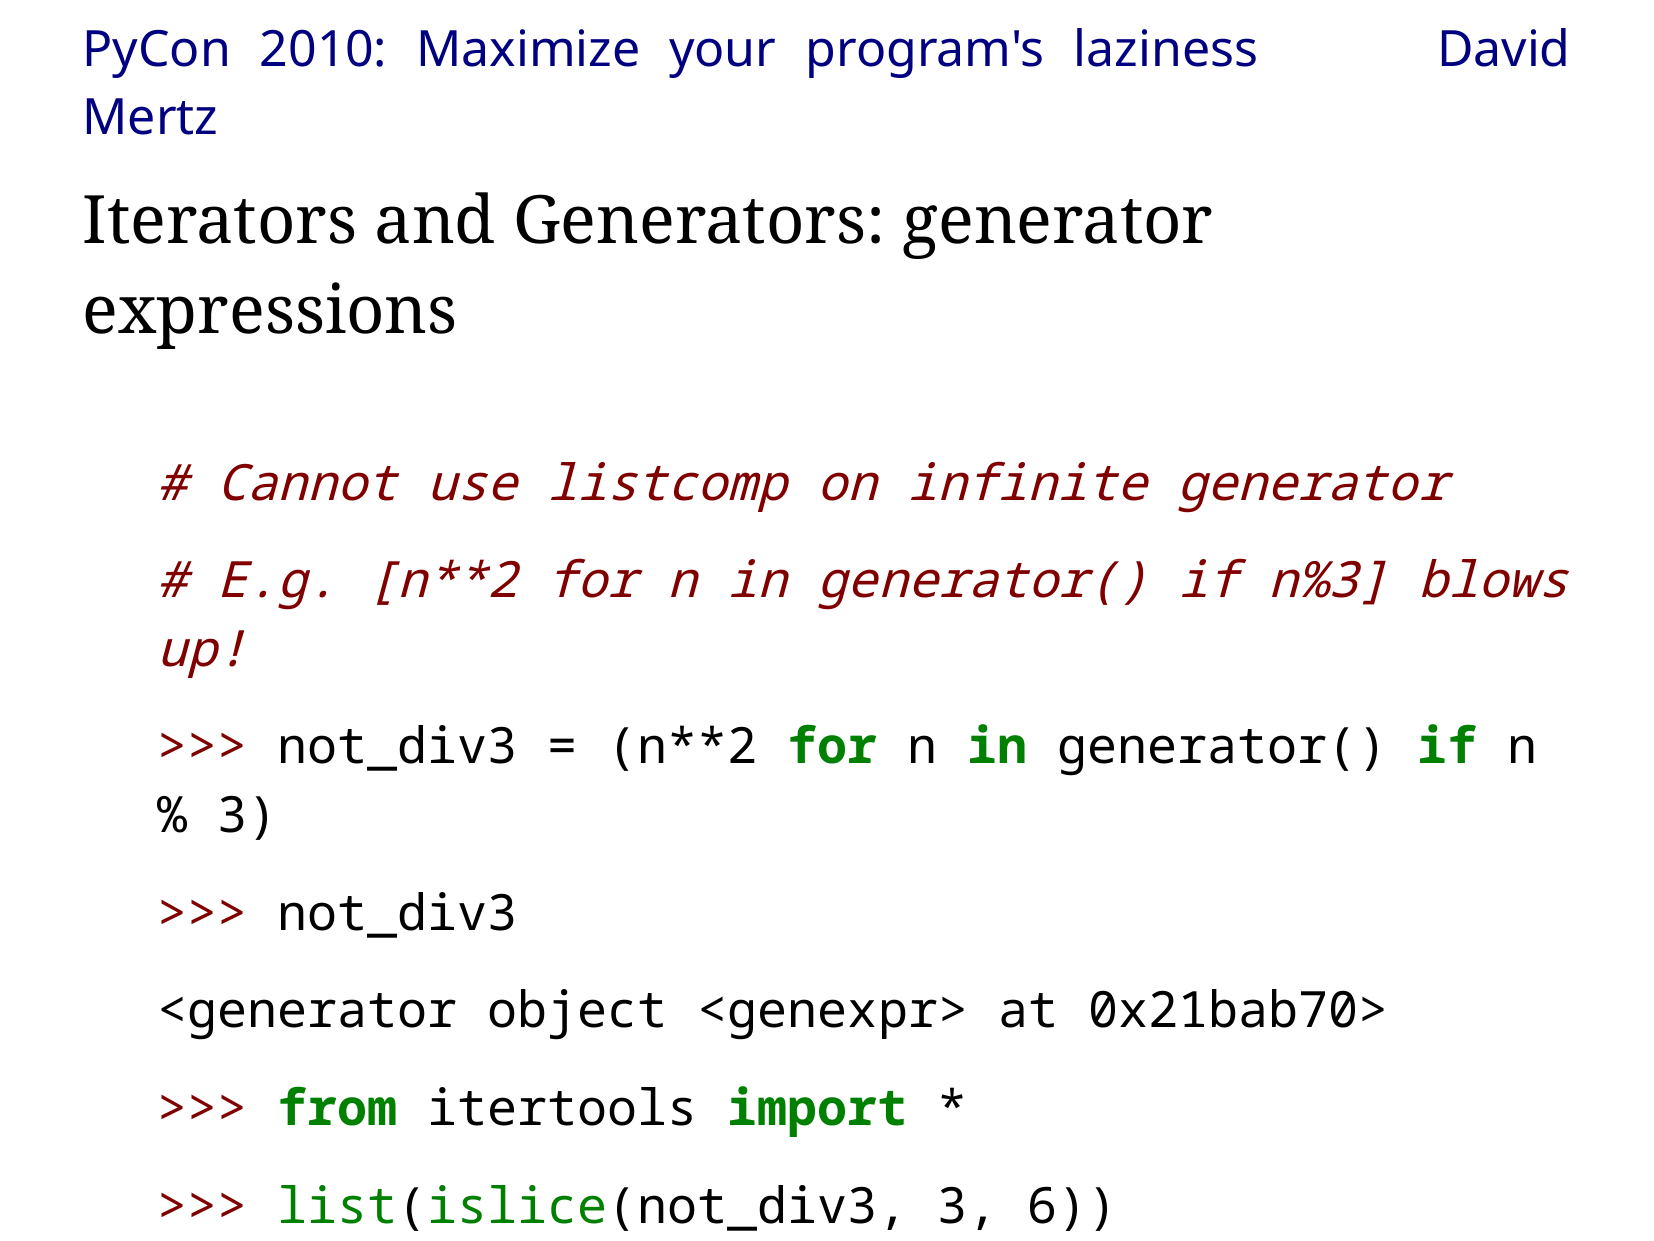

PyCon 2010: Maximize your program's laziness			David Mertz
Iterators and Generators: generator expressions
# Cannot use listcomp on infinite generator
# E.g. [n**2 for n in generator() if n%3] blows up!
>>> not_div3 = (n**2 for n in generator() if n % 3)
>>> not_div3
<generator object <genexpr> at 0x21bab70>
>>> from itertools import *
>>> list(islice(not_div3, 3, 6))
[2704104001L, 2199703801L, 5776152001L]
#